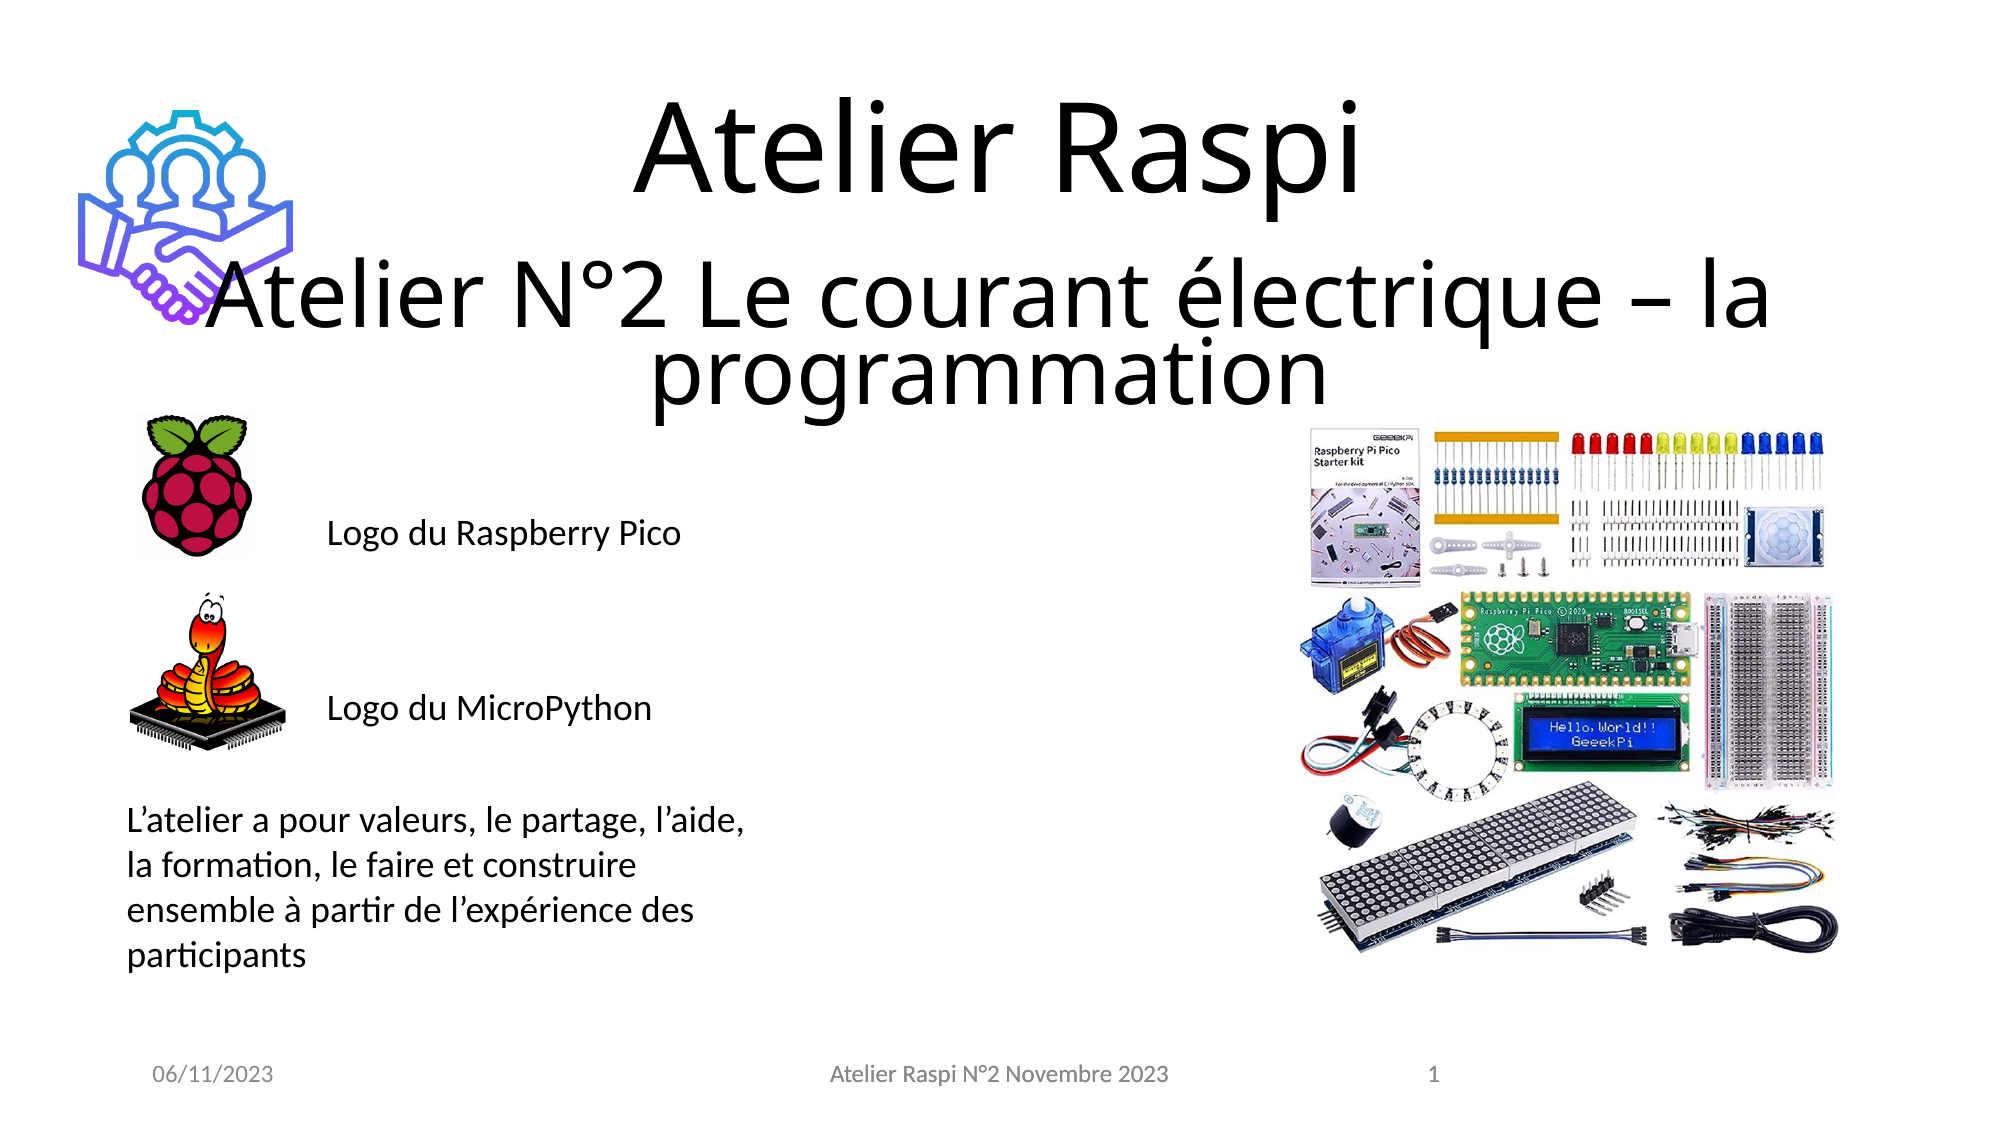

# Atelier Raspi
Atelier N°2 Le courant électrique – la programmation
Logo du Raspberry Pico
Logo du MicroPython
L’atelier a pour valeurs, le partage, l’aide, la formation, le faire et construire ensemble à partir de l’expérience des participants
06/11/2023
Atelier Raspi N°2 Novembre 2023
Atelier Raspi N°2 Novembre 2023
1
1